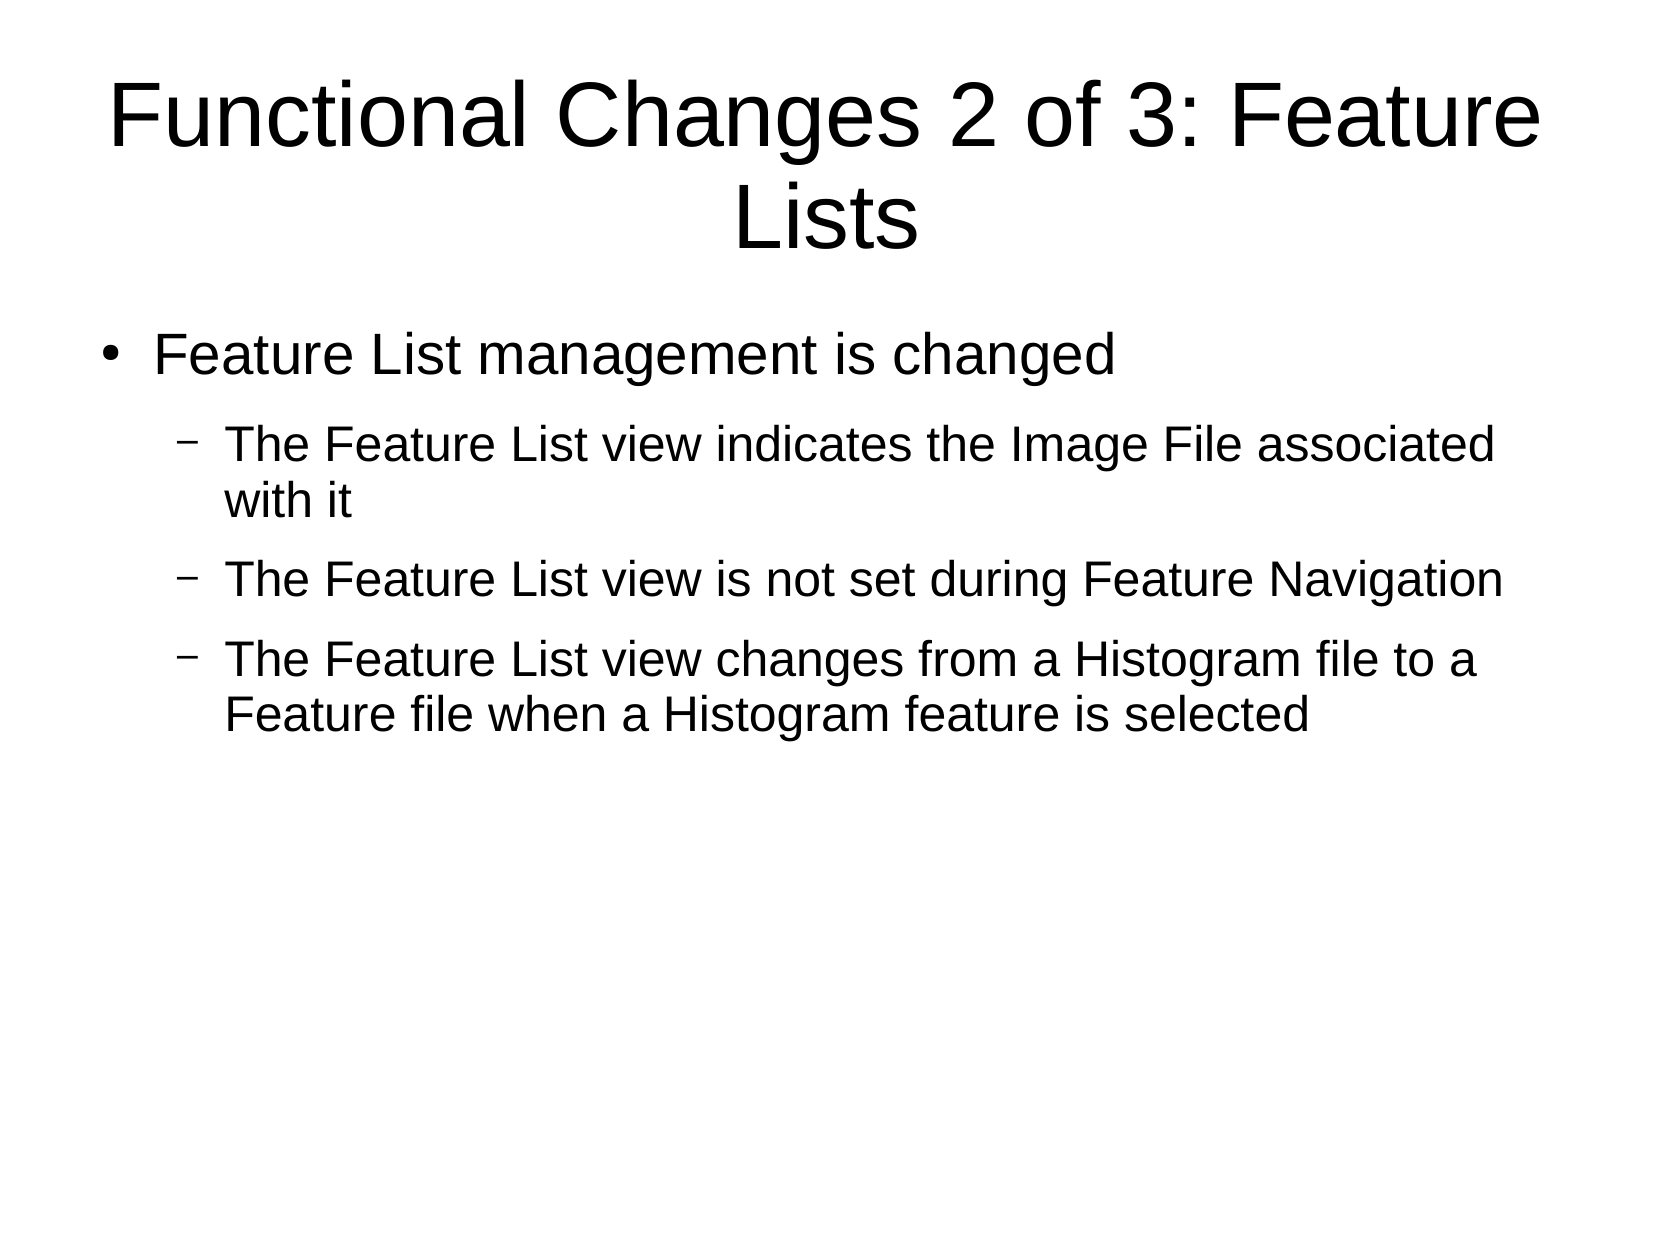

# Functional Changes 2 of 3: Feature Lists
Feature List management is changed
The Feature List view indicates the Image File associated with it
The Feature List view is not set during Feature Navigation
The Feature List view changes from a Histogram file to a Feature file when a Histogram feature is selected